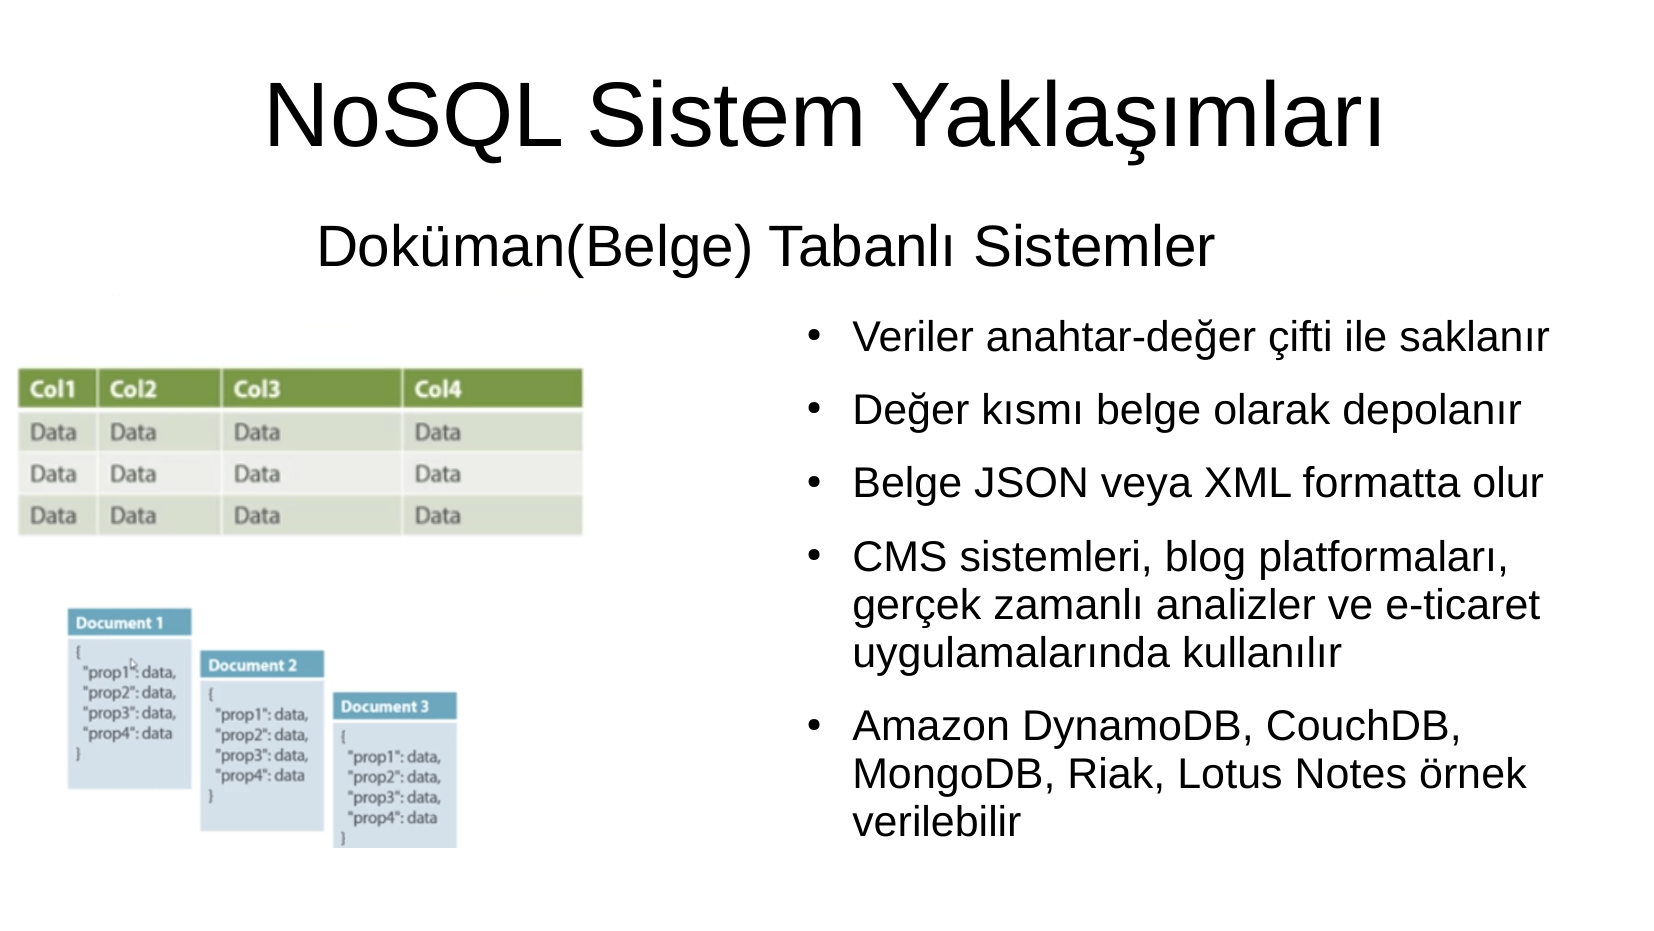

# NoSQL Sistem Yaklaşımları
Doküman(Belge) Tabanlı Sistemler
Veriler anahtar-değer çifti ile saklanır
Değer kısmı belge olarak depolanır
Belge JSON veya XML formatta olur
CMS sistemleri, blog platformaları, gerçek zamanlı analizler ve e-ticaret uygulamalarında kullanılır
Amazon DynamoDB, CouchDB, MongoDB, Riak, Lotus Notes örnek verilebilir